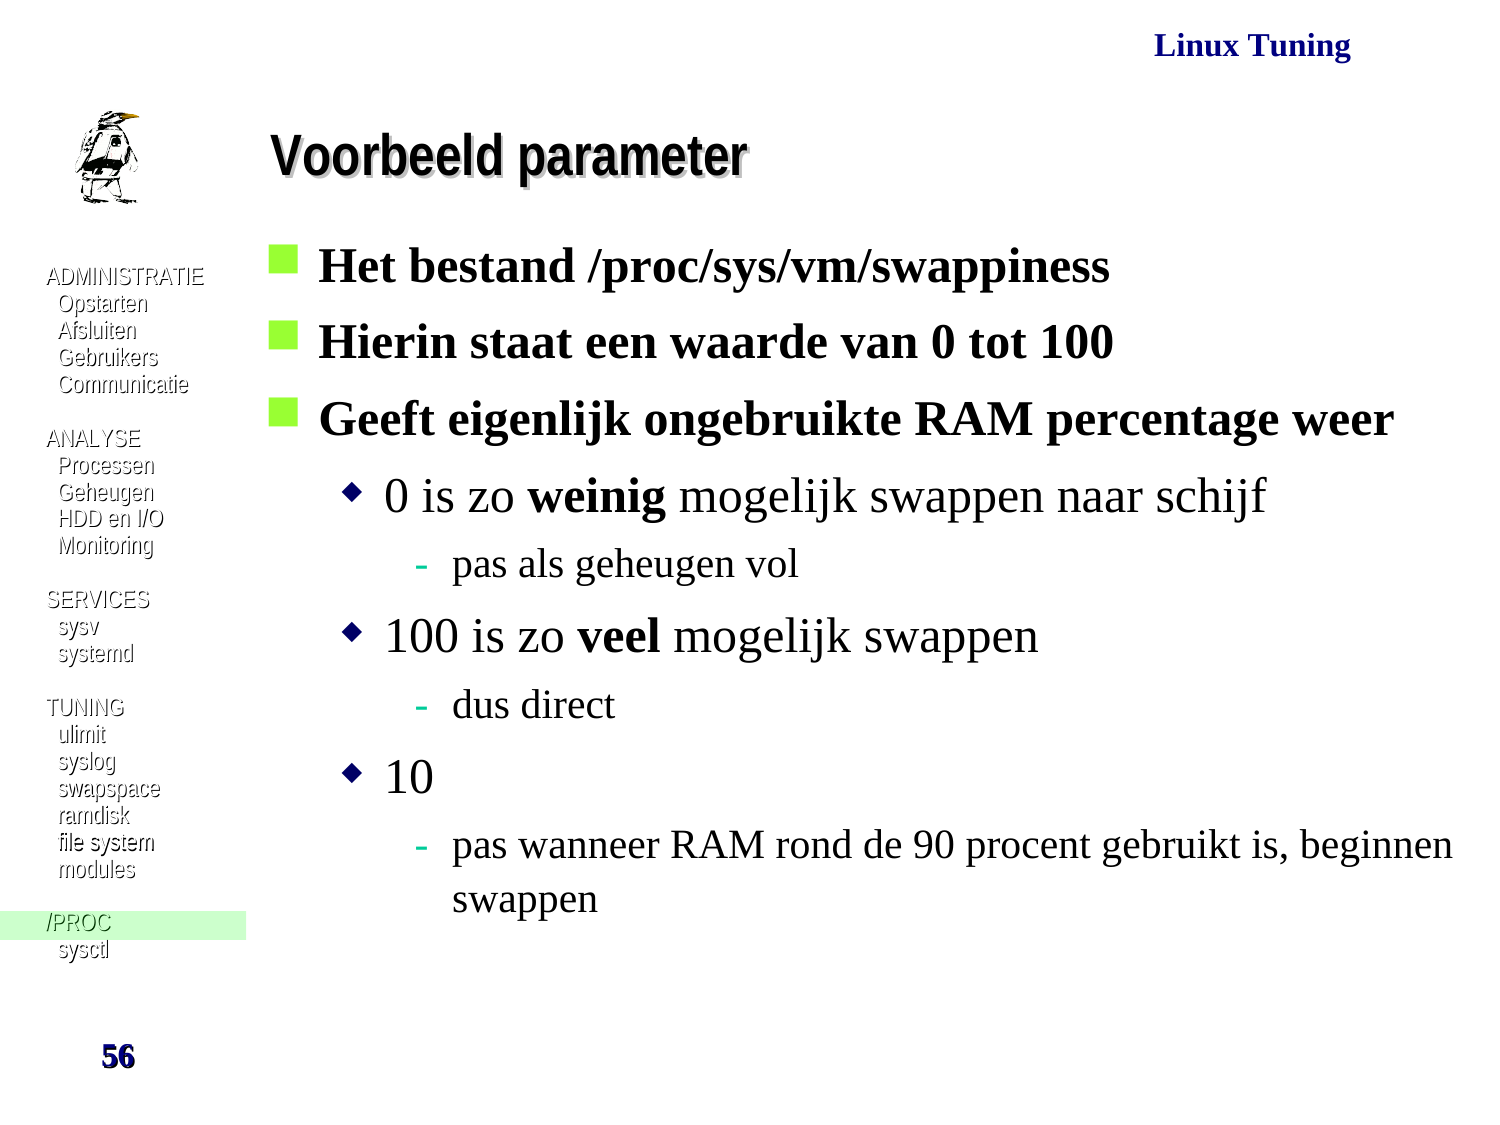

# Voorbeeld parameter
Het bestand /proc/sys/vm/swappiness
Hierin staat een waarde van 0 tot 100
Geeft eigenlijk ongebruikte RAM percentage weer
0 is zo weinig mogelijk swappen naar schijf
pas als geheugen vol
100 is zo veel mogelijk swappen
dus direct
10
pas wanneer RAM rond de 90 procent gebruikt is, beginnen swappen